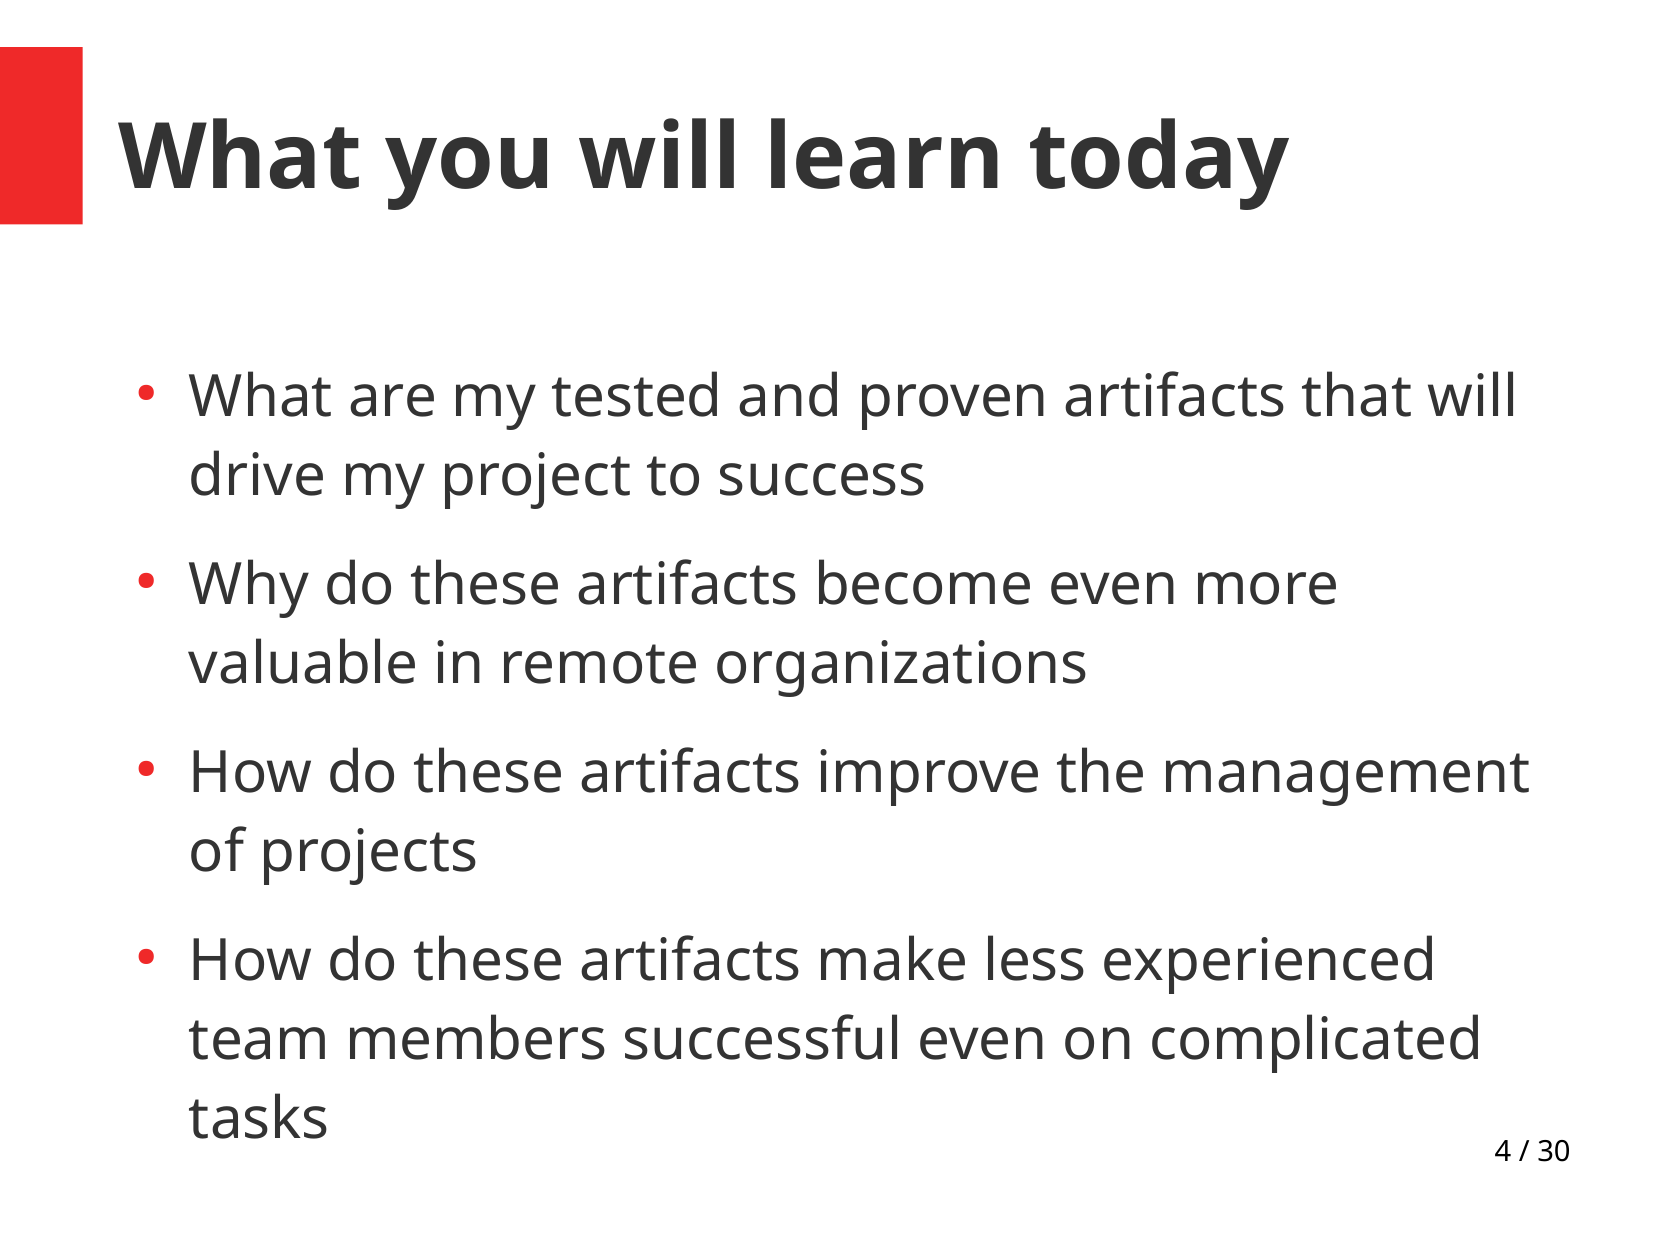

# What you will learn today
What are my tested and proven artifacts that will drive my project to success
Why do these artifacts become even more valuable in remote organizations
How do these artifacts improve the management of projects
How do these artifacts make less experienced team members successful even on complicated tasks
4